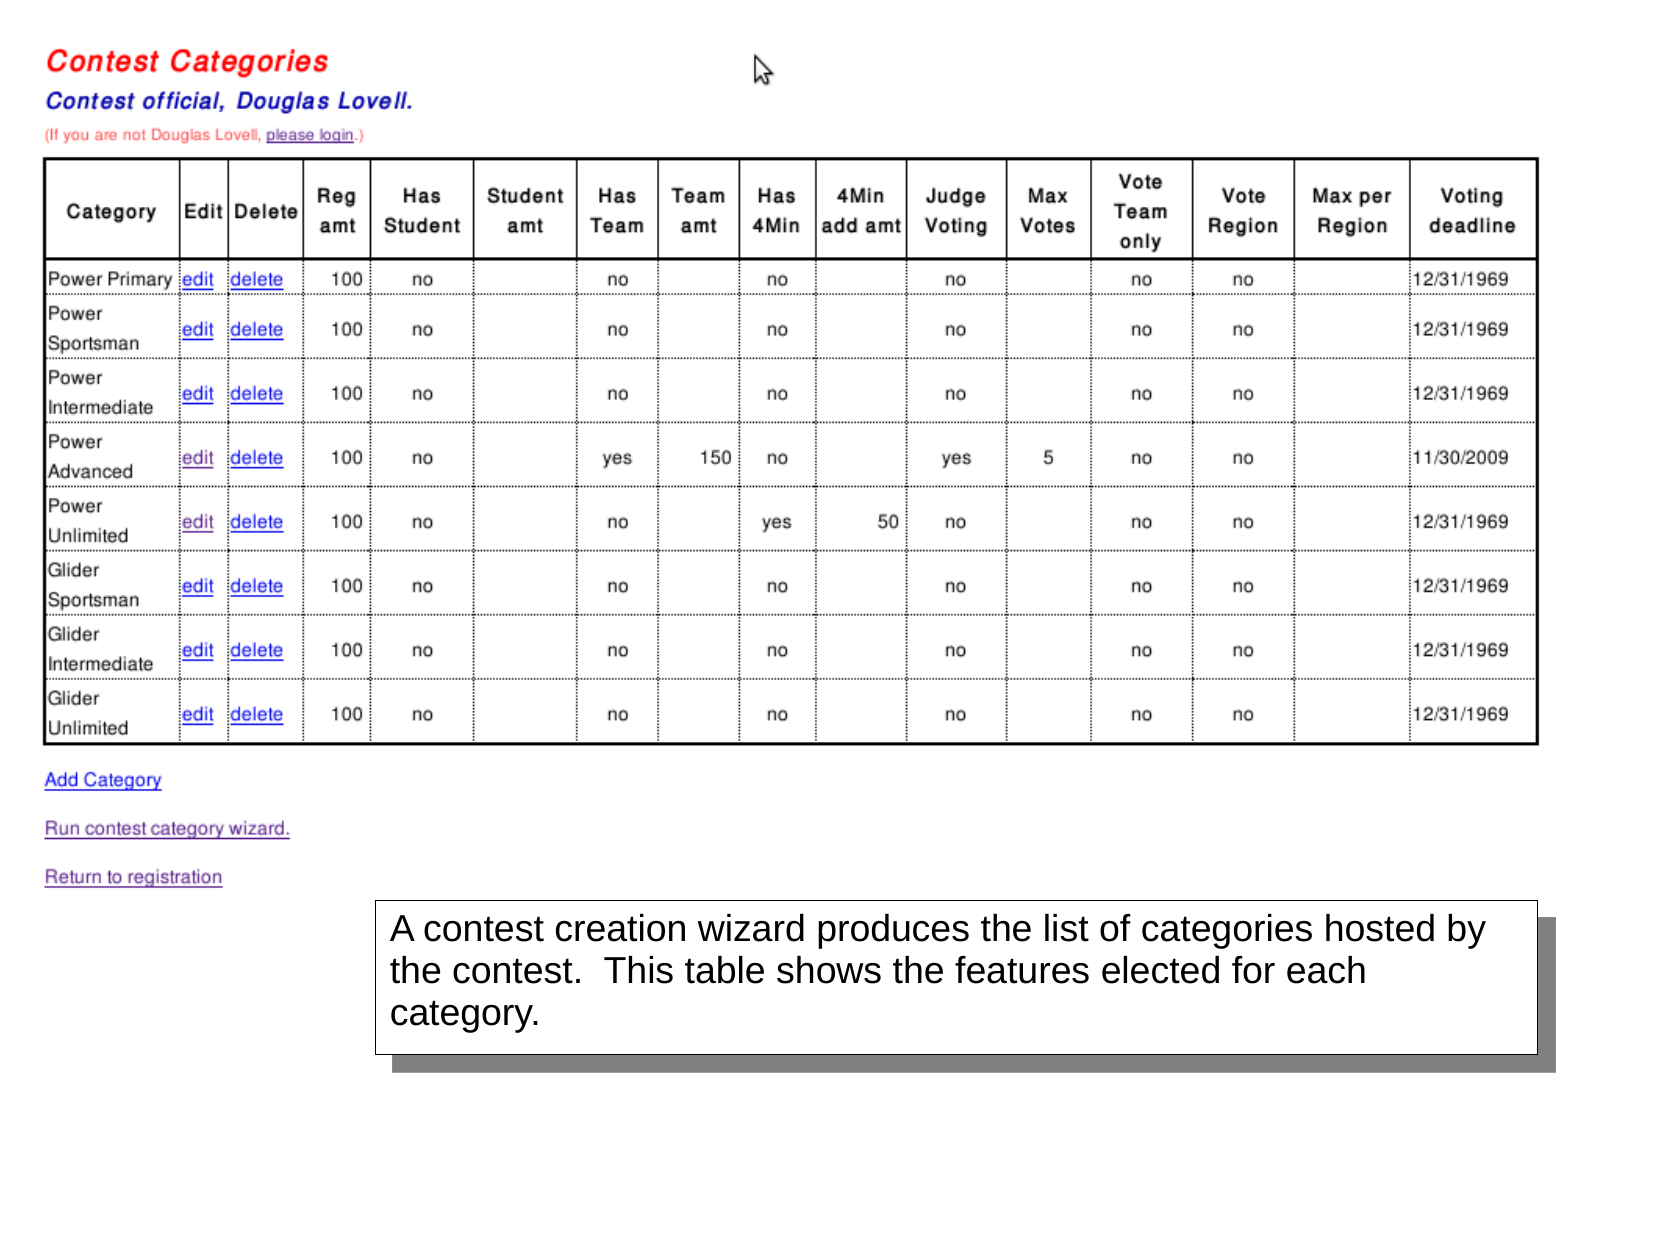

A contest creation wizard produces the list of categories hosted by the contest. This table shows the features elected for each category.